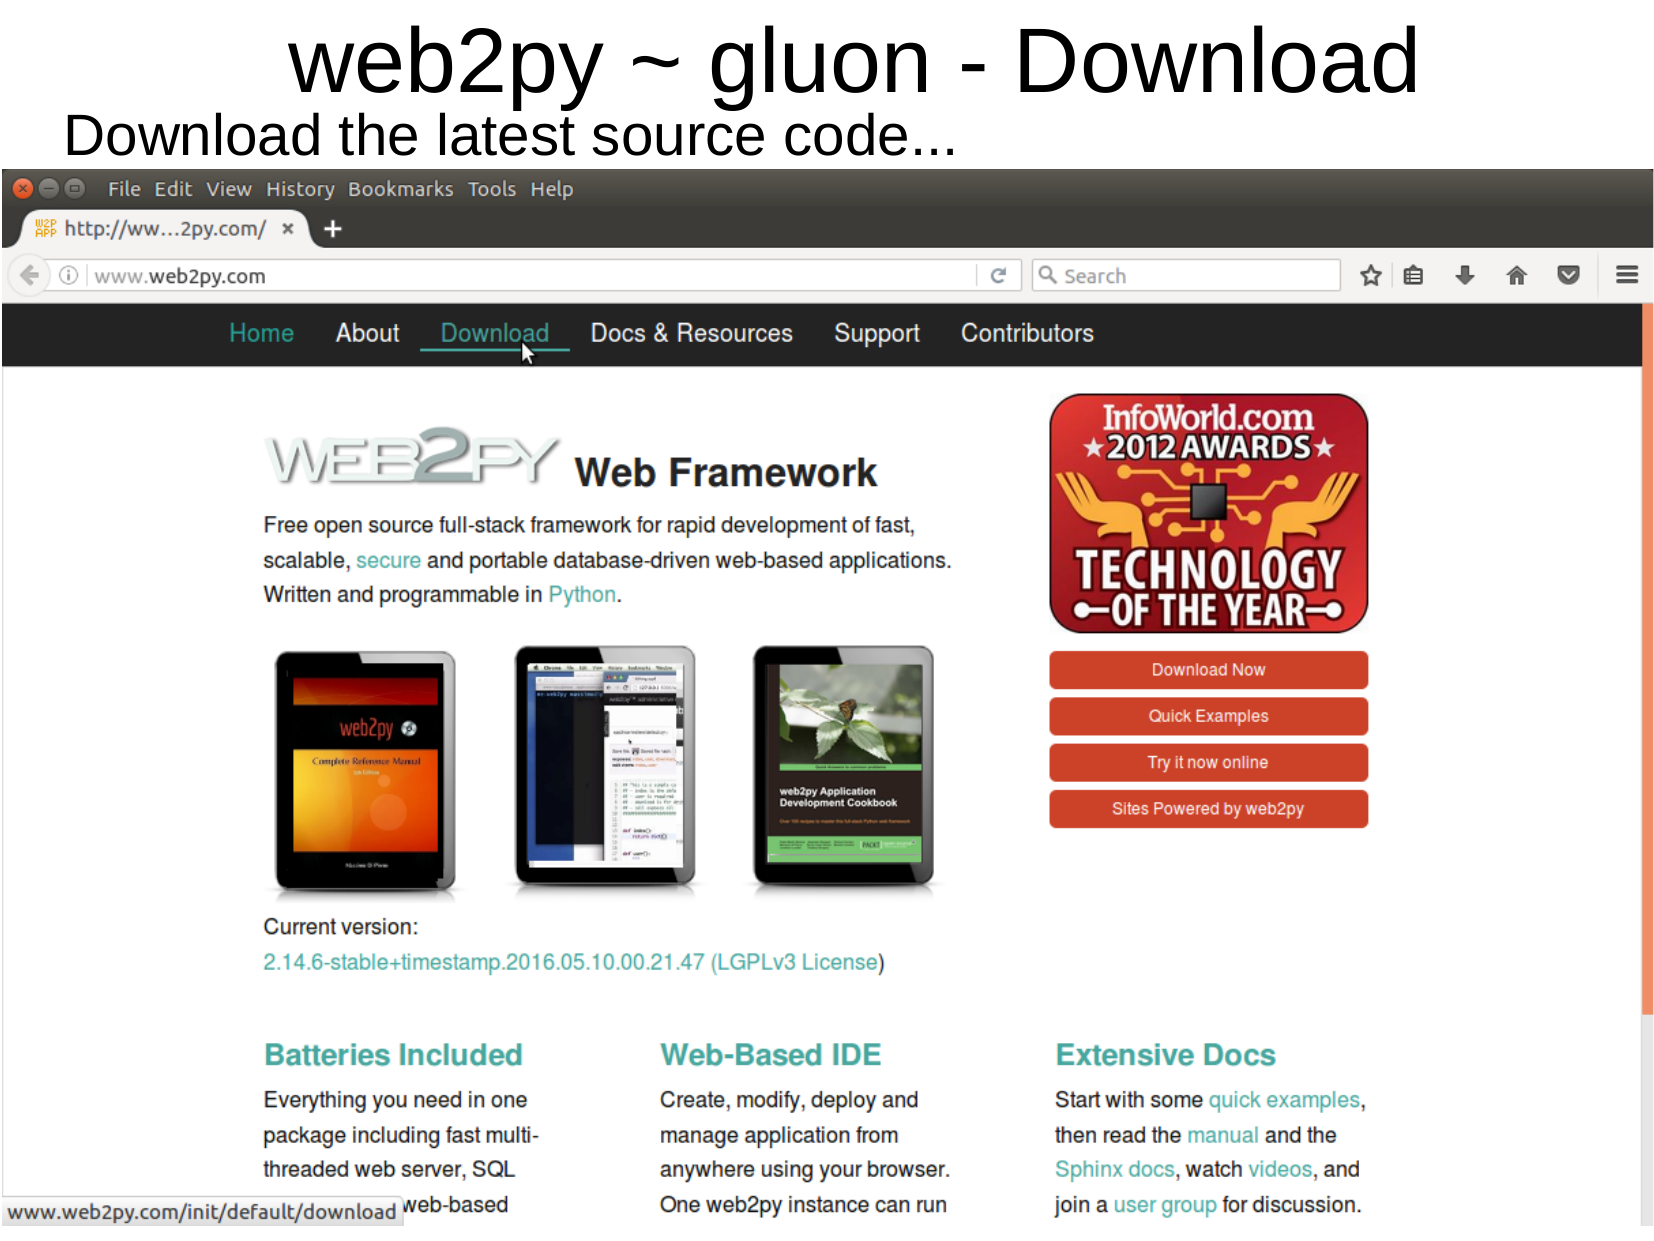

# web2py ~ gluon - Download
Download the latest source code...